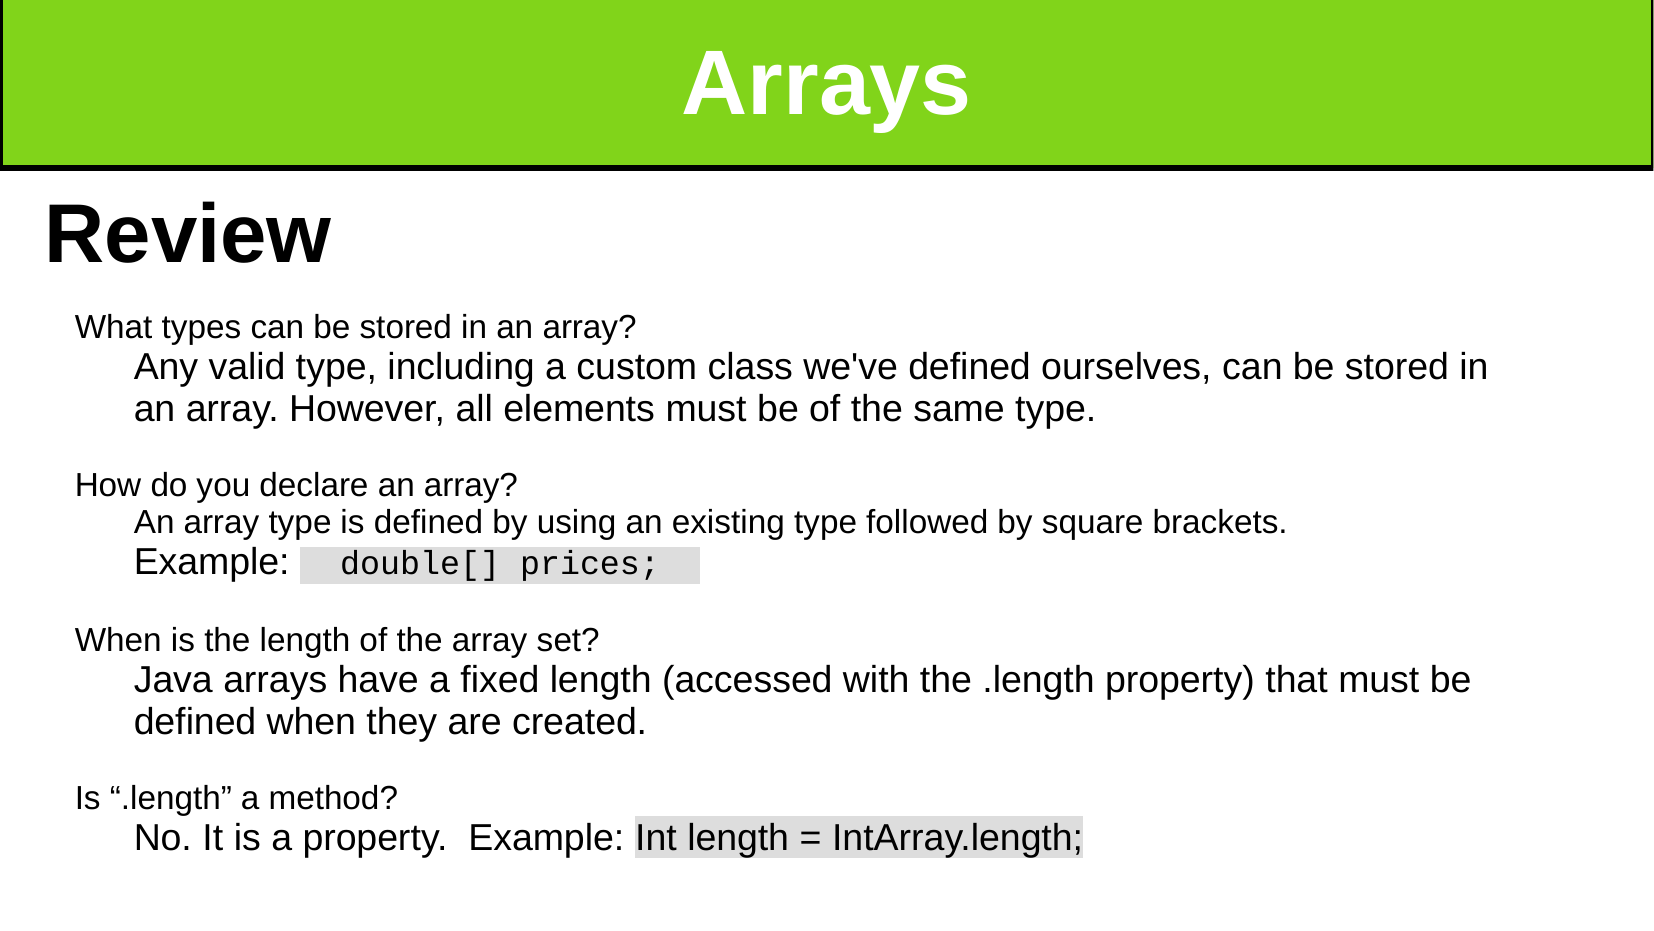

# Arrays
Review
What types can be stored in an array?
Any valid type, including a custom class we've defined ourselves, can be stored in an array. However, all elements must be of the same type.
How do you declare an array?
An array type is defined by using an existing type followed by square brackets.
Example: double[] prices;
When is the length of the array set?
Java arrays have a fixed length (accessed with the .length property) that must be defined when they are created.
Is “.length” a method?
No. It is a property. Example: Int length = IntArray.length;